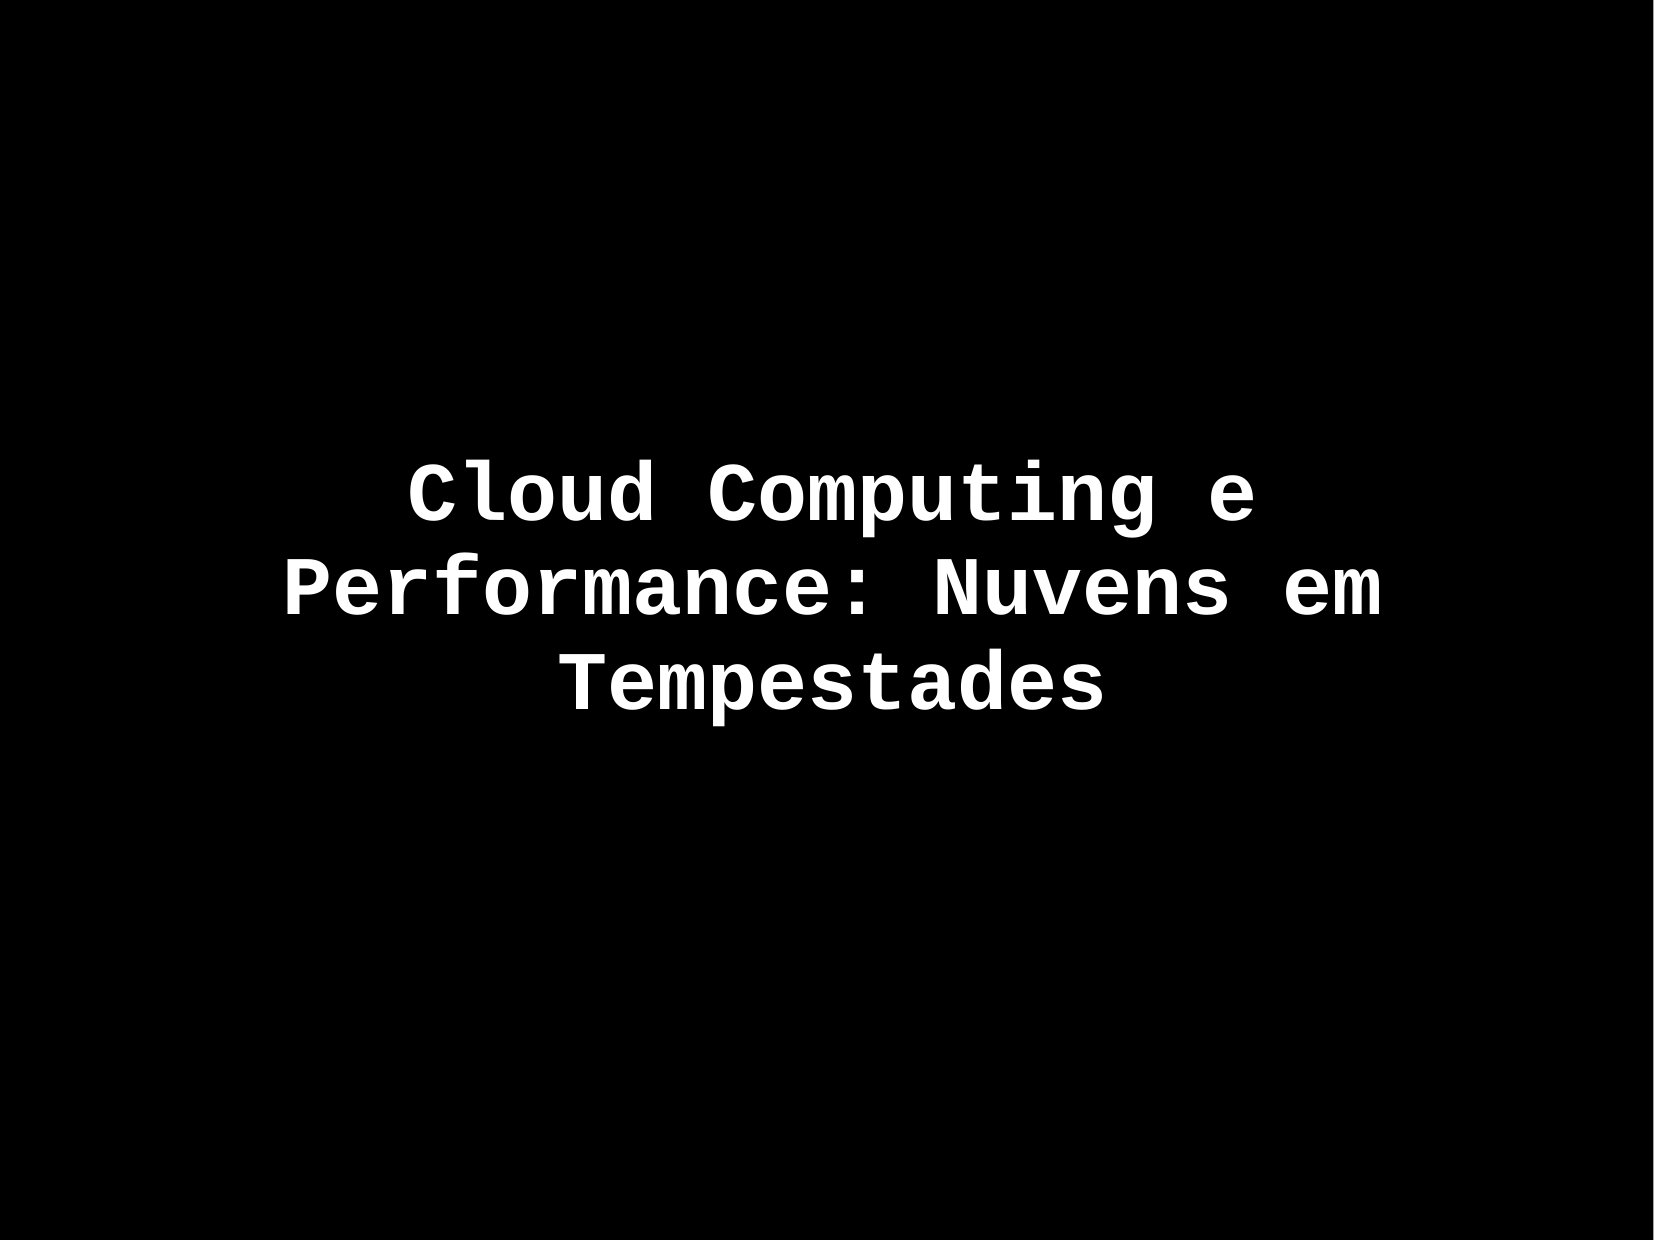

# Cloud Computing e Performance: Nuvens em Tempestades